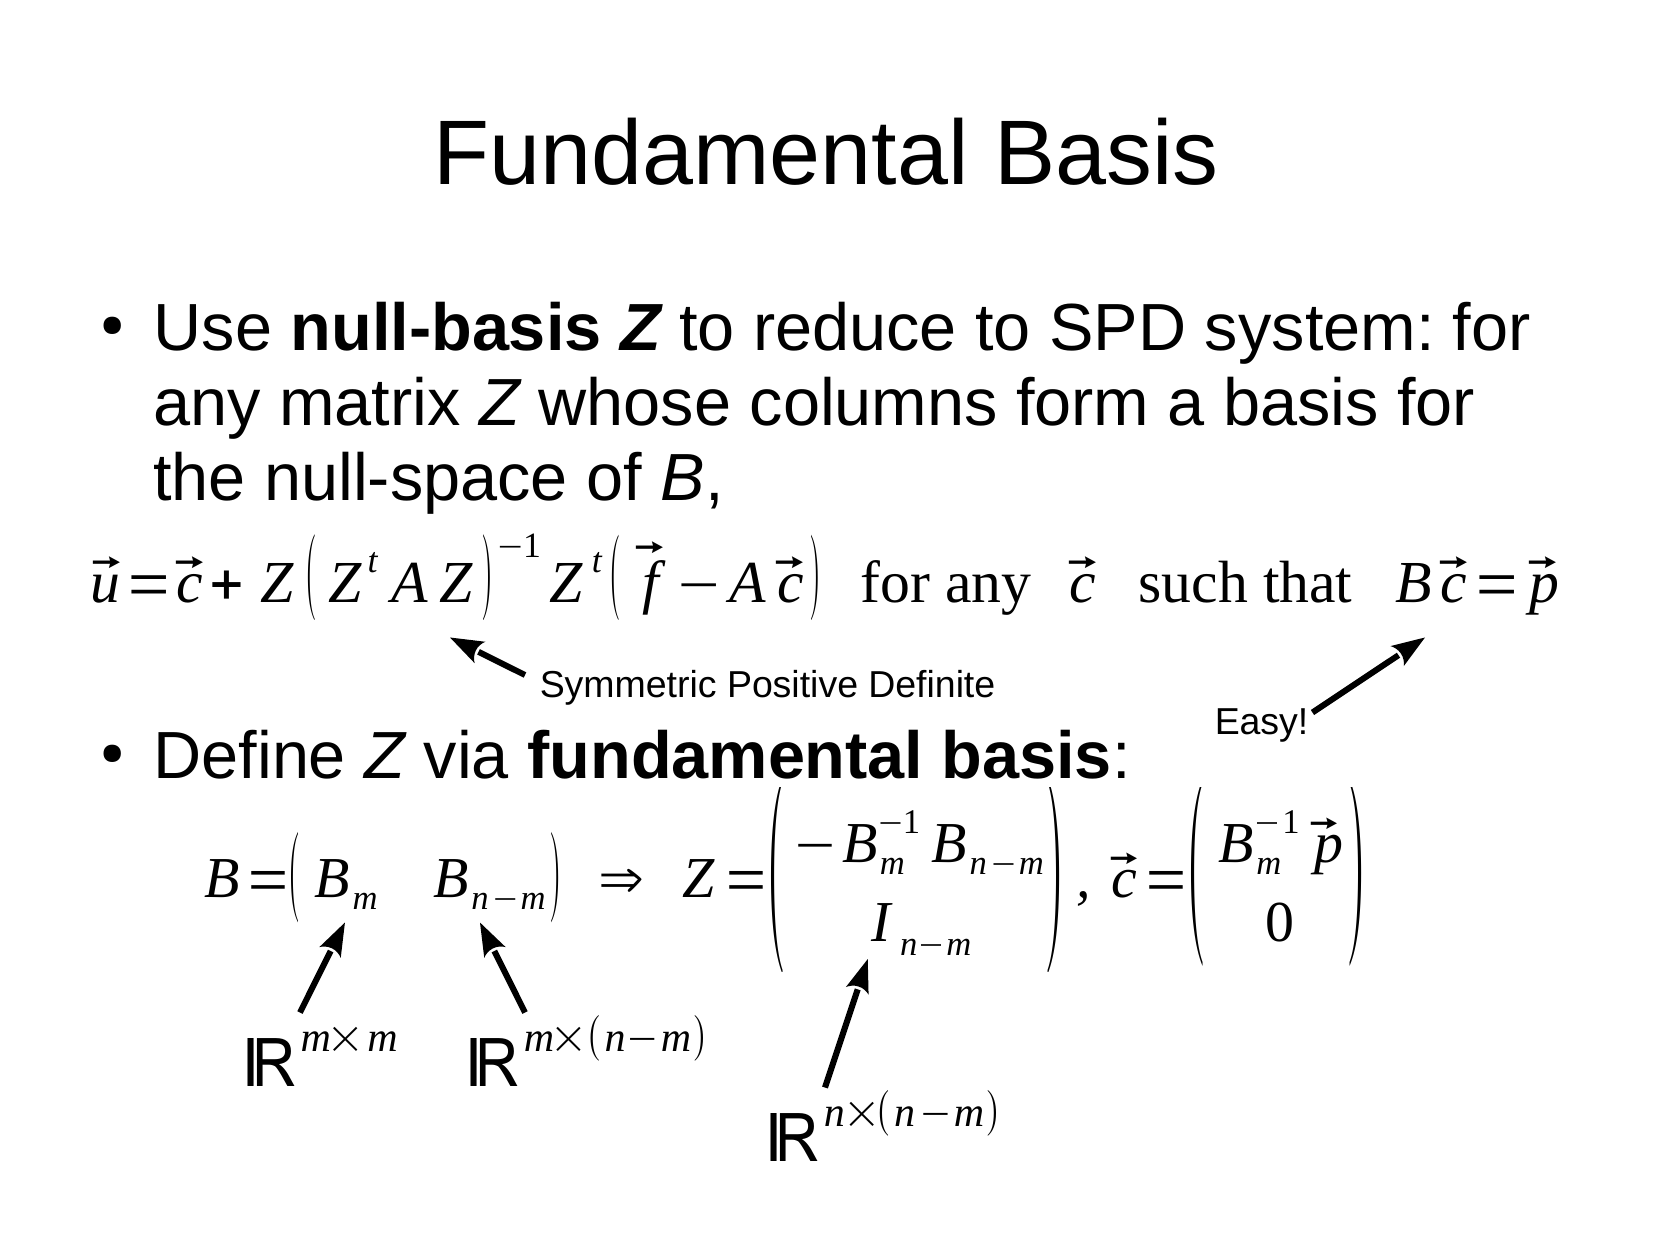

# Fundamental Basis
Use null-basis Z to reduce to SPD system: for any matrix Z whose columns form a basis for the null-space of B,
Symmetric Positive Definite
Easy!
Define Z via fundamental basis: